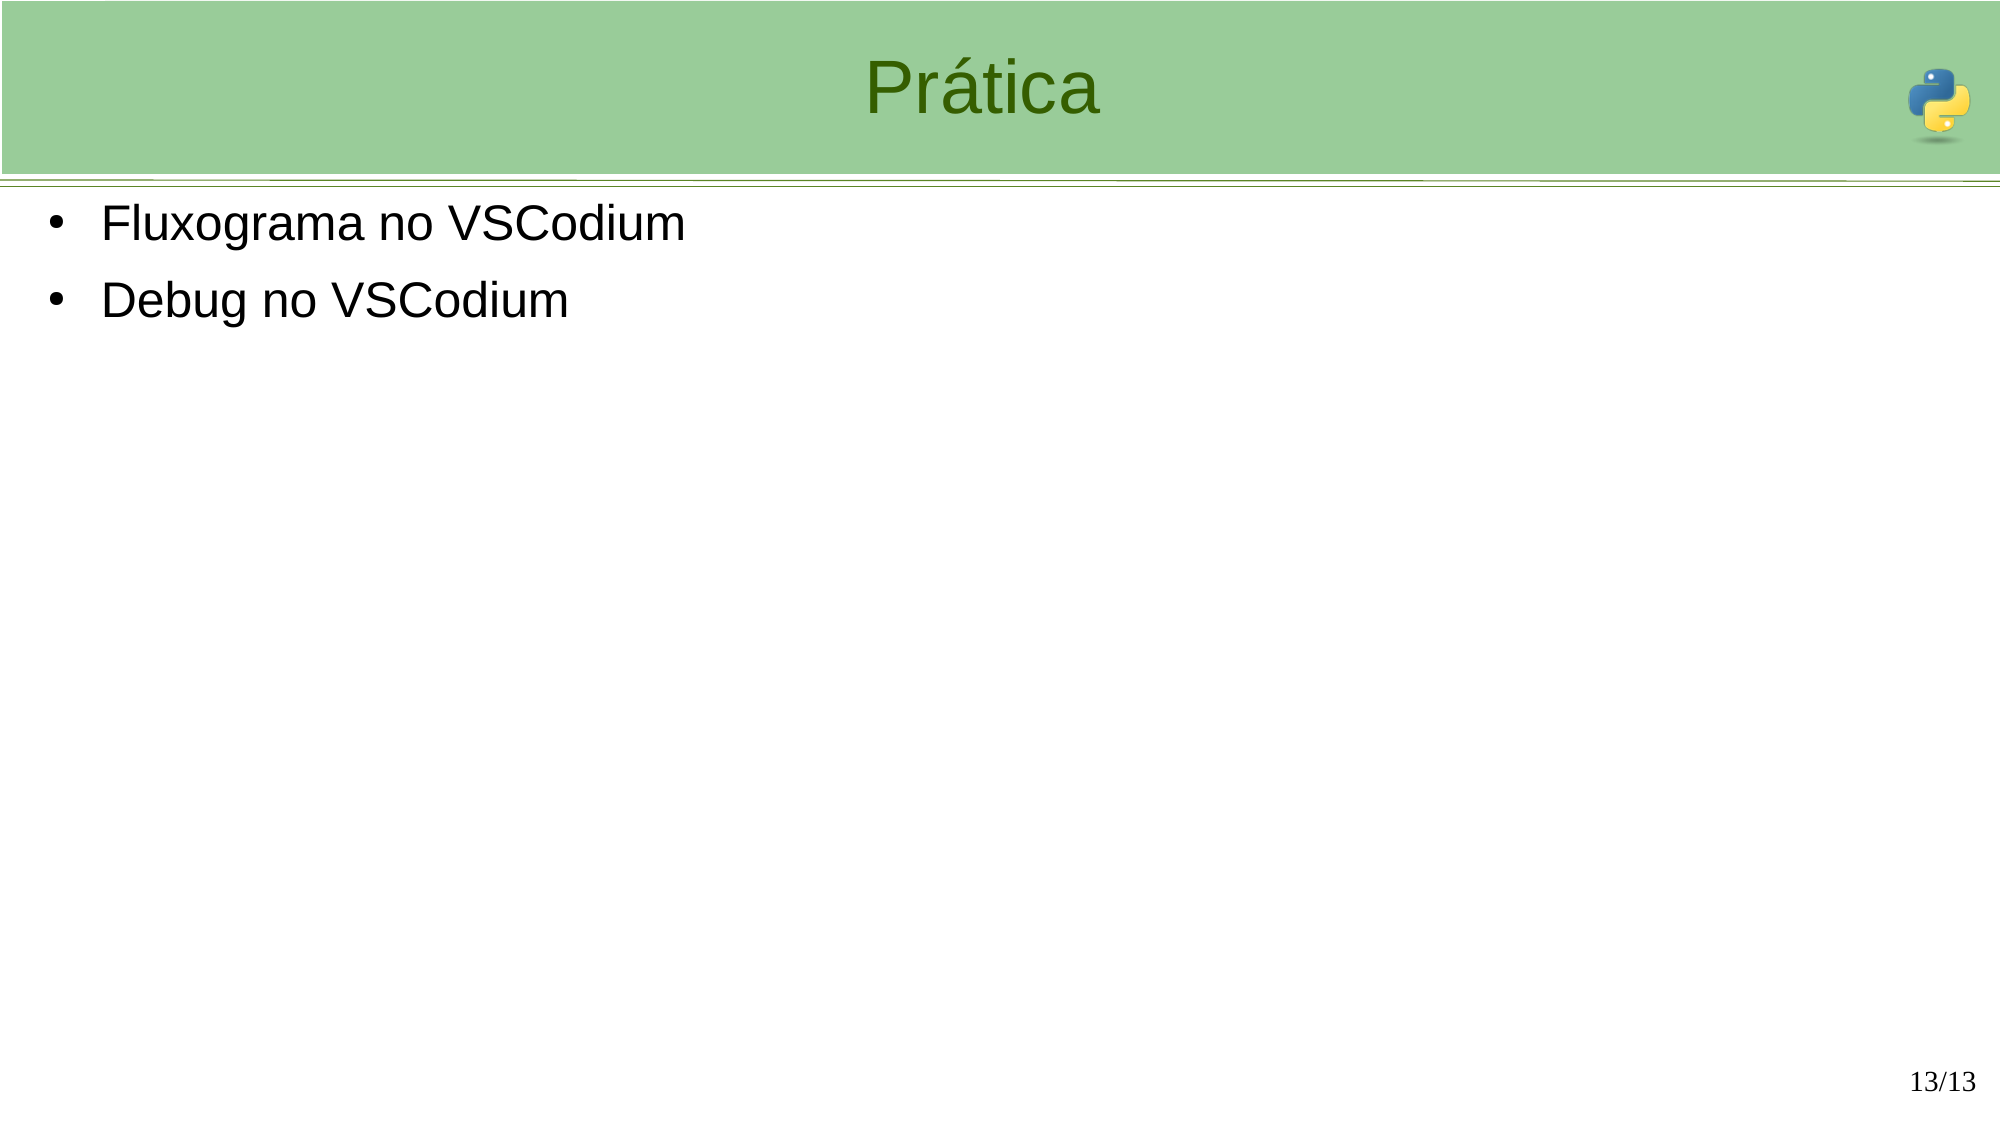

# Prática
Fluxograma no VSCodium
Debug no VSCodium
13